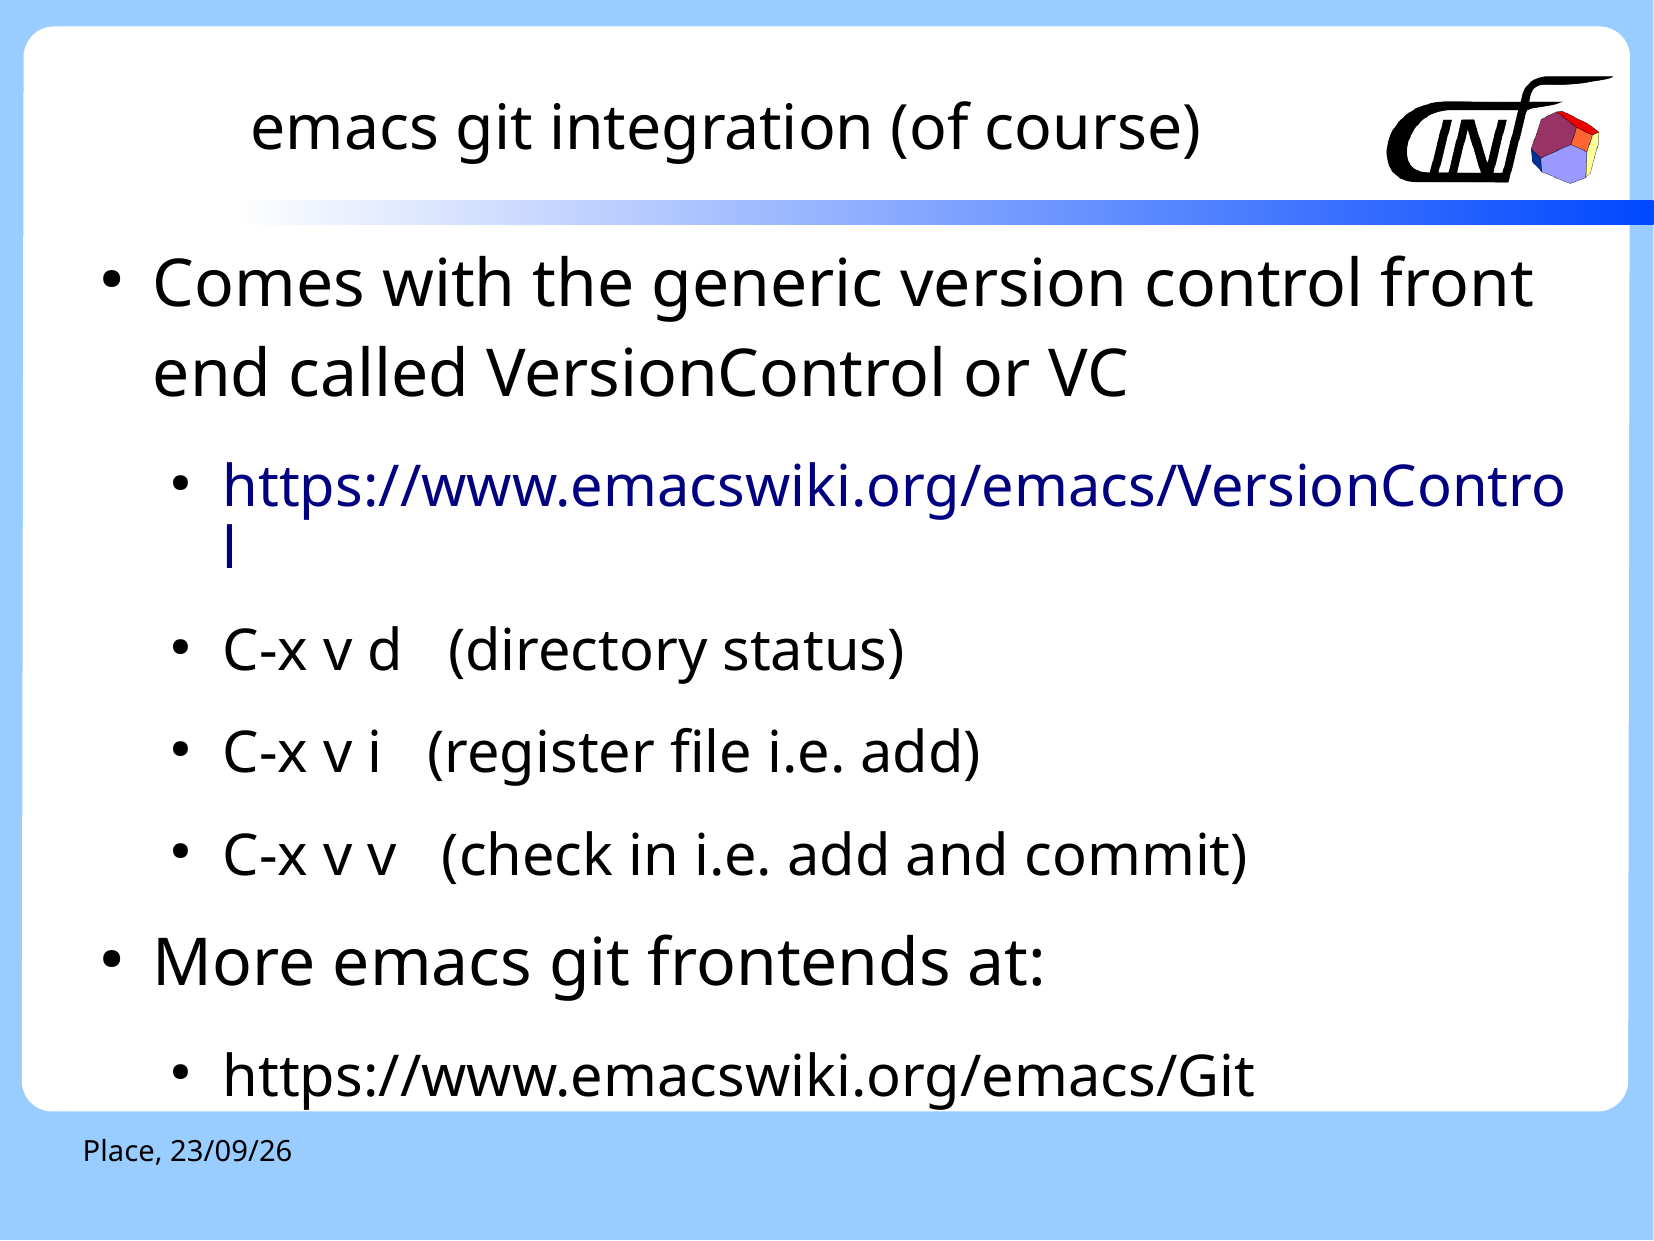

# emacs git integration (of course)
Comes with the generic version control front end called VersionControl or VC
https://www.emacswiki.org/emacs/VersionControl
C-x v d (directory status)
C-x v i (register file i.e. add)
C-x v v (check in i.e. add and commit)
More emacs git frontends at:
https://www.emacswiki.org/emacs/Git